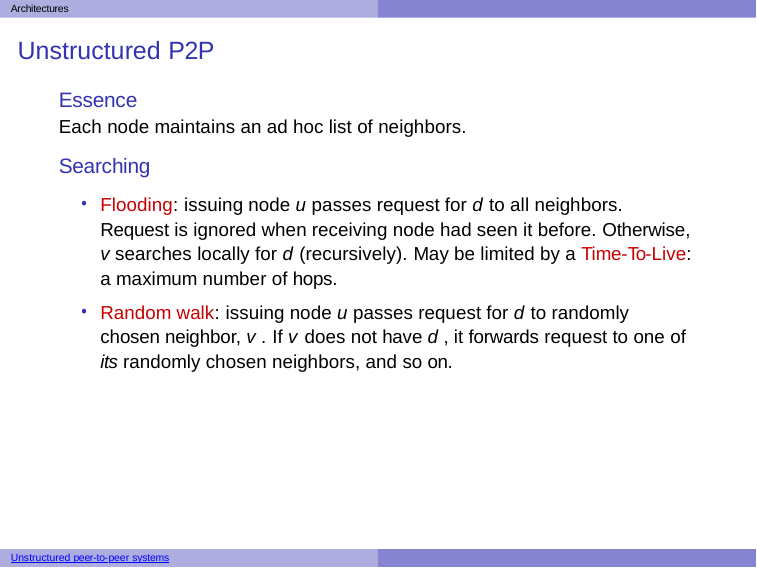

Architectures
# Unstructured P2P
Essence
Each node maintains an ad hoc list of neighbors.
Searching
Flooding: issuing node u passes request for d to all neighbors. Request is ignored when receiving node had seen it before. Otherwise, v searches locally for d (recursively). May be limited by a Time-To-Live: a maximum number of hops.
Random walk: issuing node u passes request for d to randomly chosen neighbor, v . If v does not have d , it forwards request to one of its randomly chosen neighbors, and so on.
Unstructured peer-to-peer systems